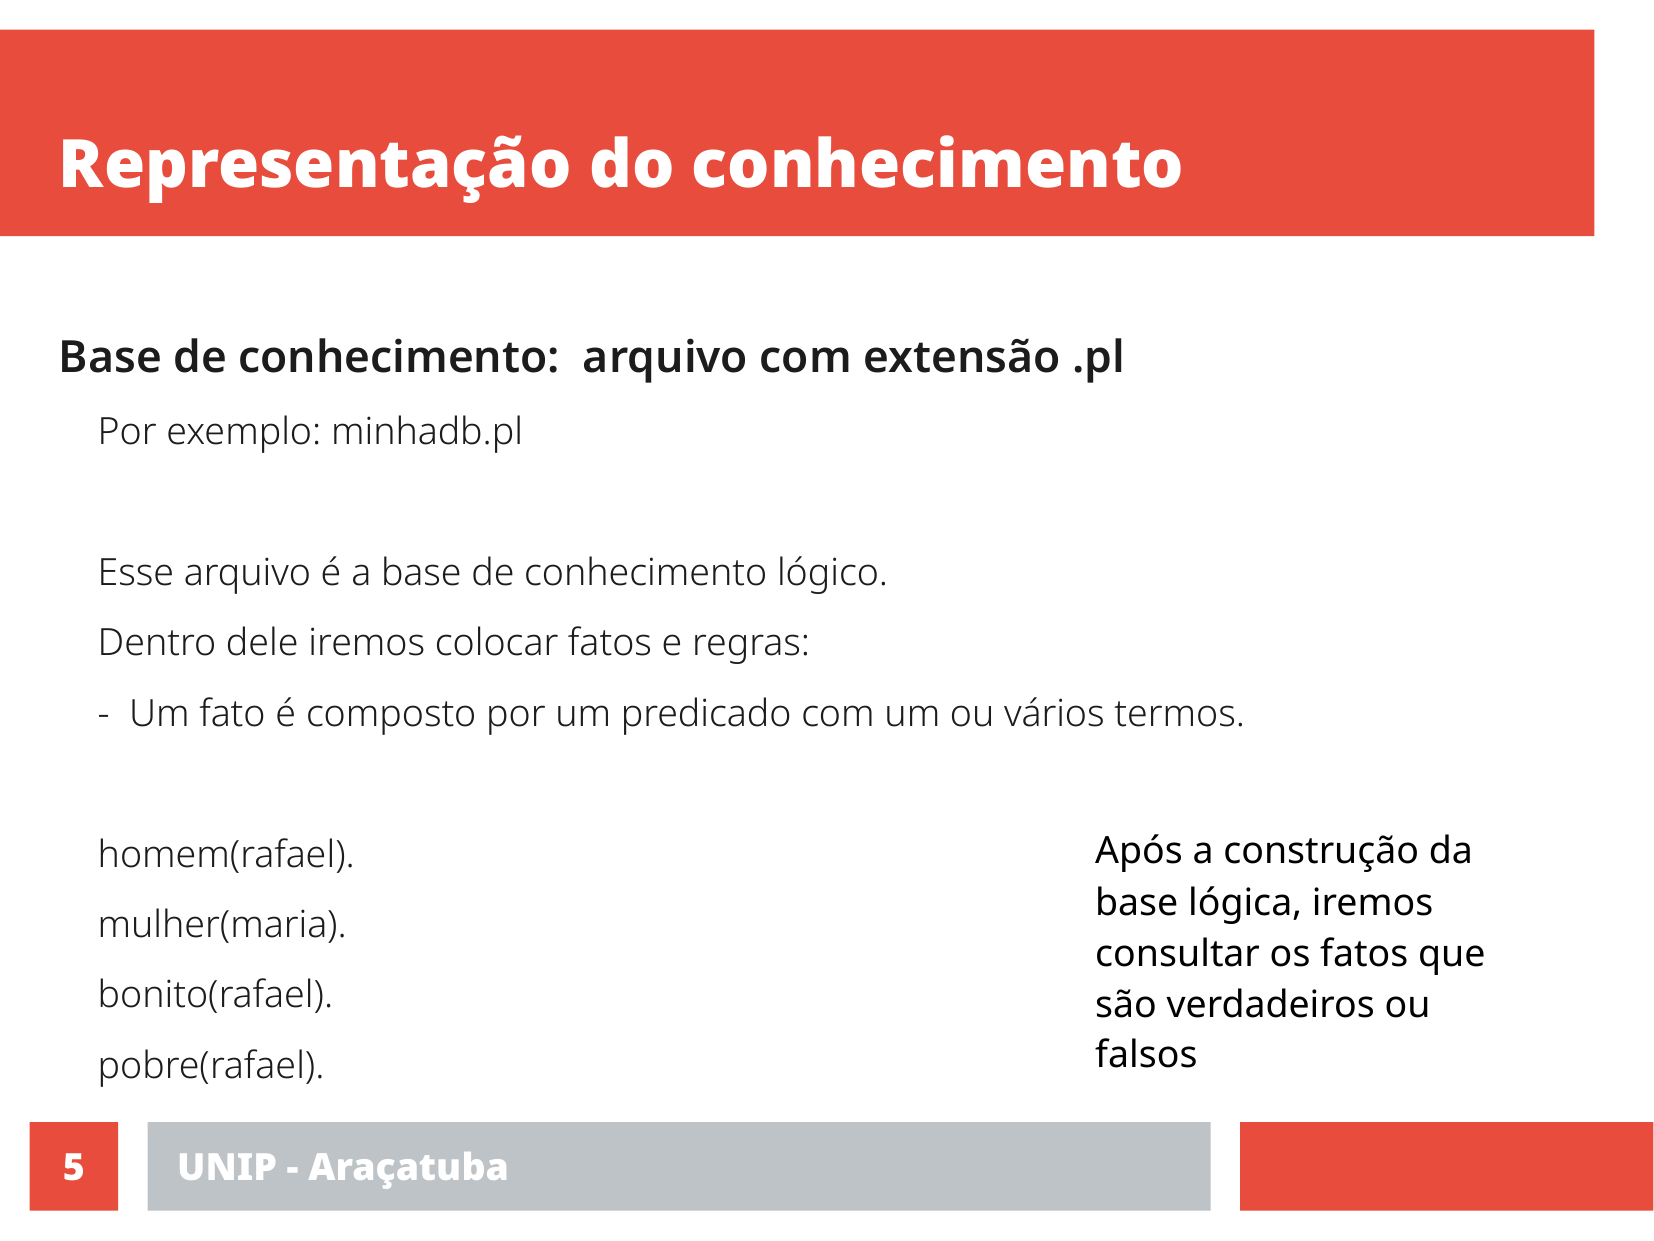

# Representação do conhecimento
Base de conhecimento: arquivo com extensão .pl
Por exemplo: minhadb.pl
Esse arquivo é a base de conhecimento lógico.
Dentro dele iremos colocar fatos e regras:
- Um fato é composto por um predicado com um ou vários termos.
homem(rafael).
mulher(maria).
bonito(rafael).
pobre(rafael).
Após a construção da base lógica, iremos consultar os fatos que são verdadeiros ou falsos
5
UNIP - Araçatuba